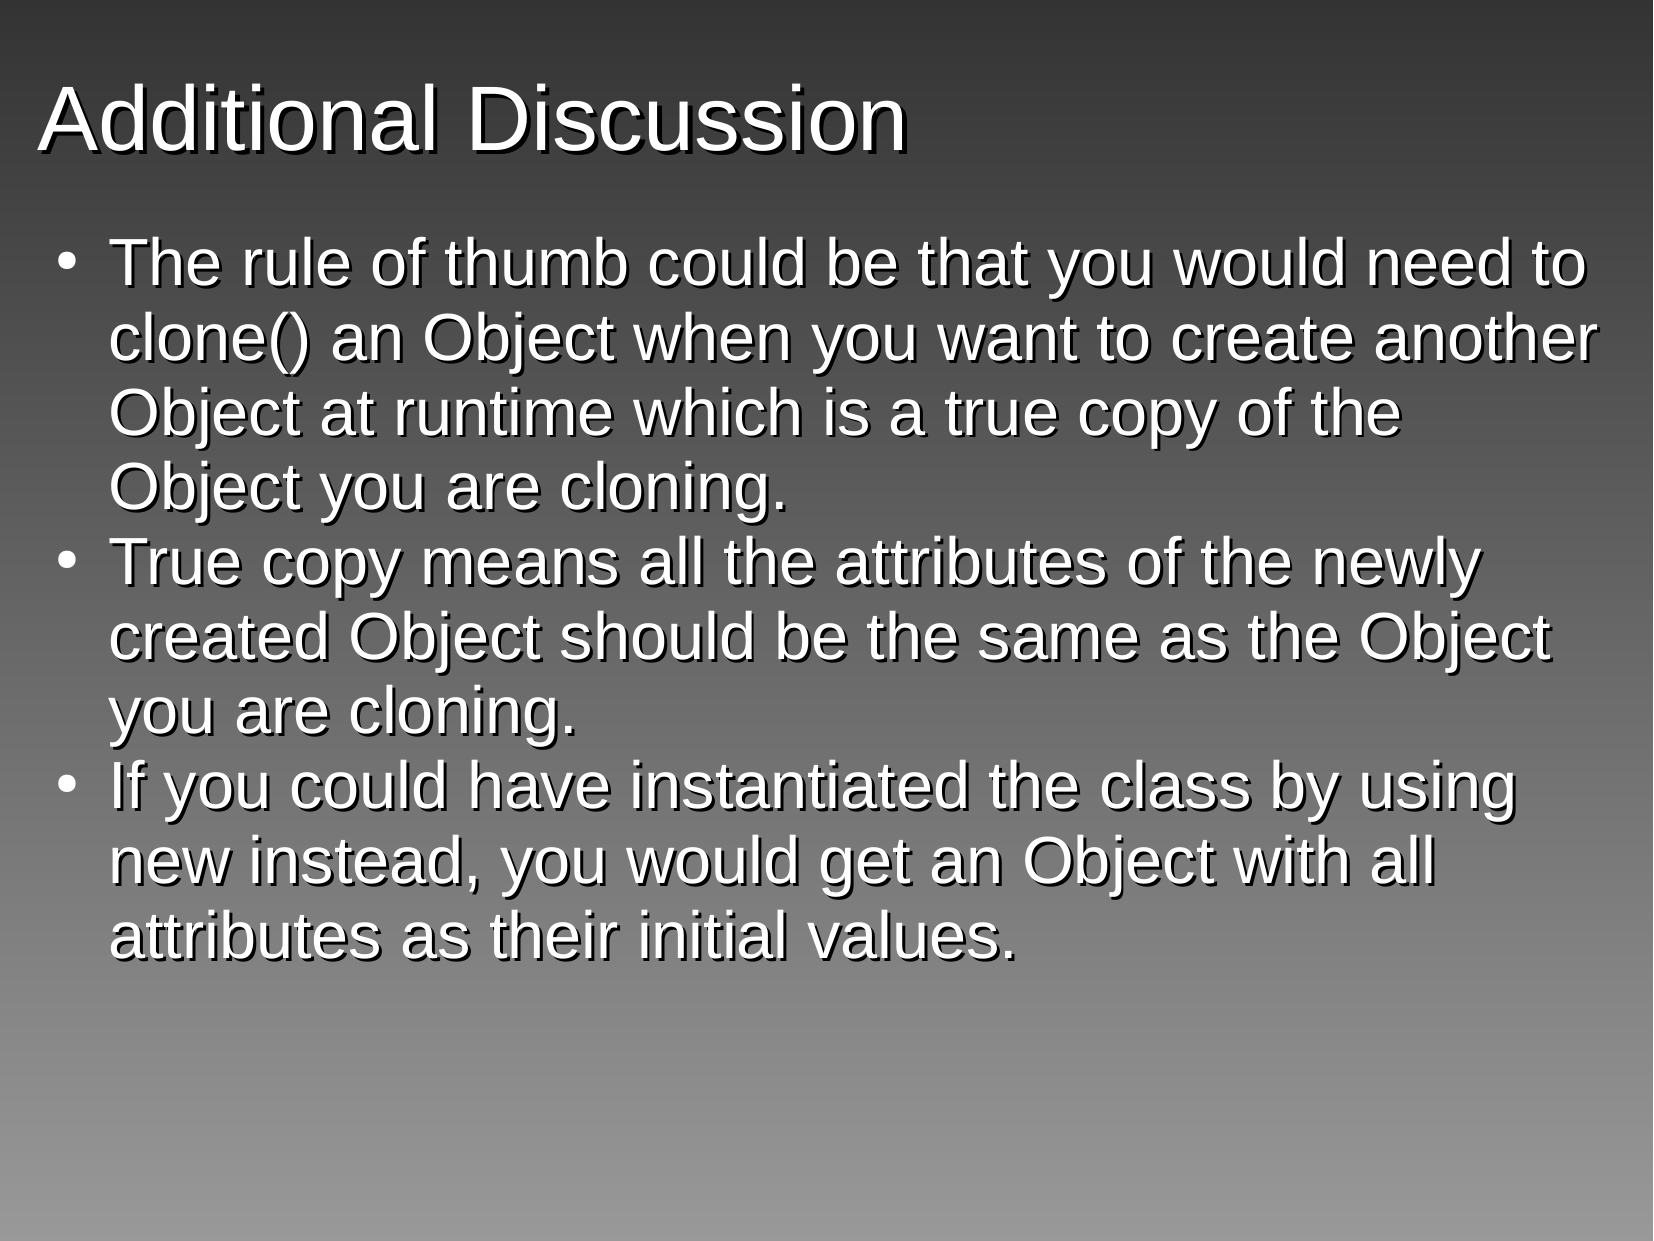

# Additional Discussion
The rule of thumb could be that you would need to clone() an Object when you want to create another Object at runtime which is a true copy of the Object you are cloning.
True copy means all the attributes of the newly created Object should be the same as the Object you are cloning.
If you could have instantiated the class by using new instead, you would get an Object with all attributes as their initial values.